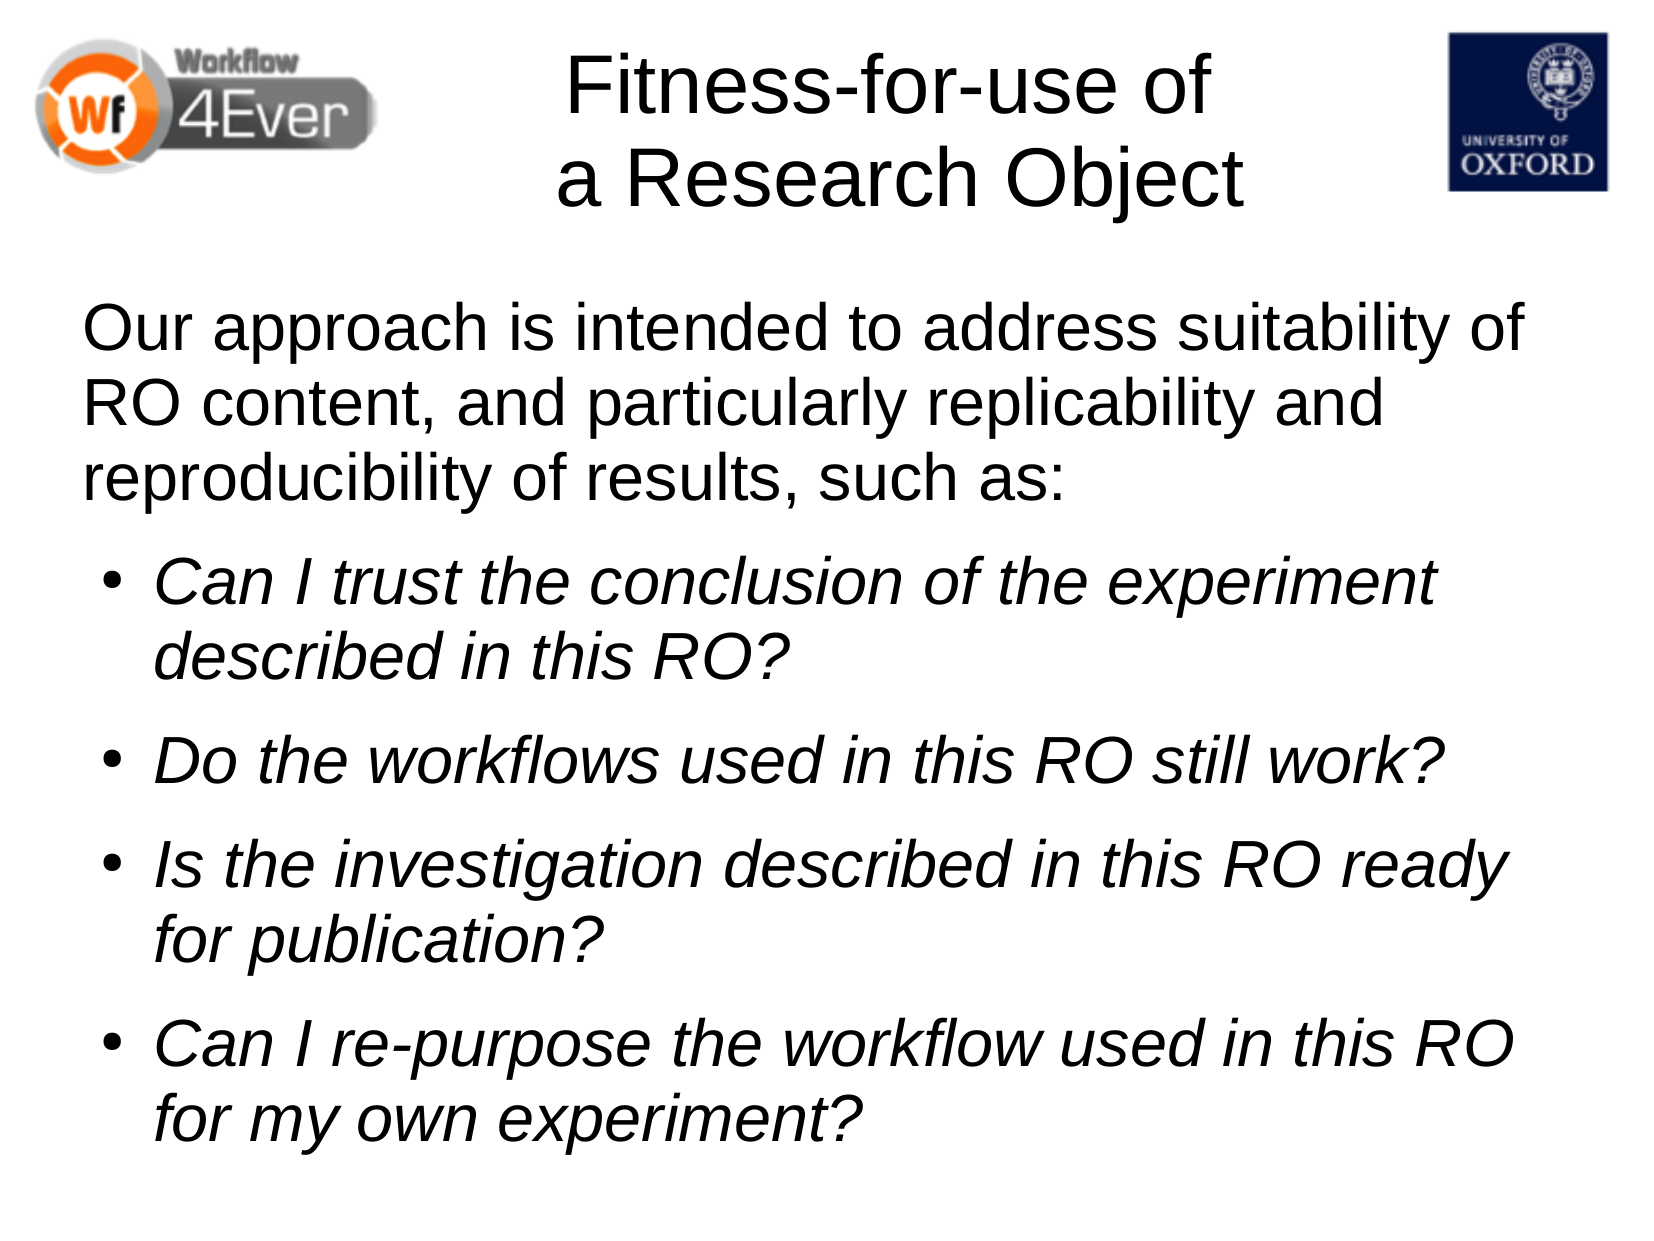

# Fitness-for-use of a Research Object
Our approach is intended to address suitability of RO content, and particularly replicability and reproducibility of results, such as:
Can I trust the conclusion of the experiment described in this RO?
Do the workflows used in this RO still work?
Is the investigation described in this RO ready for publication?
Can I re-purpose the workflow used in this RO for my own experiment?